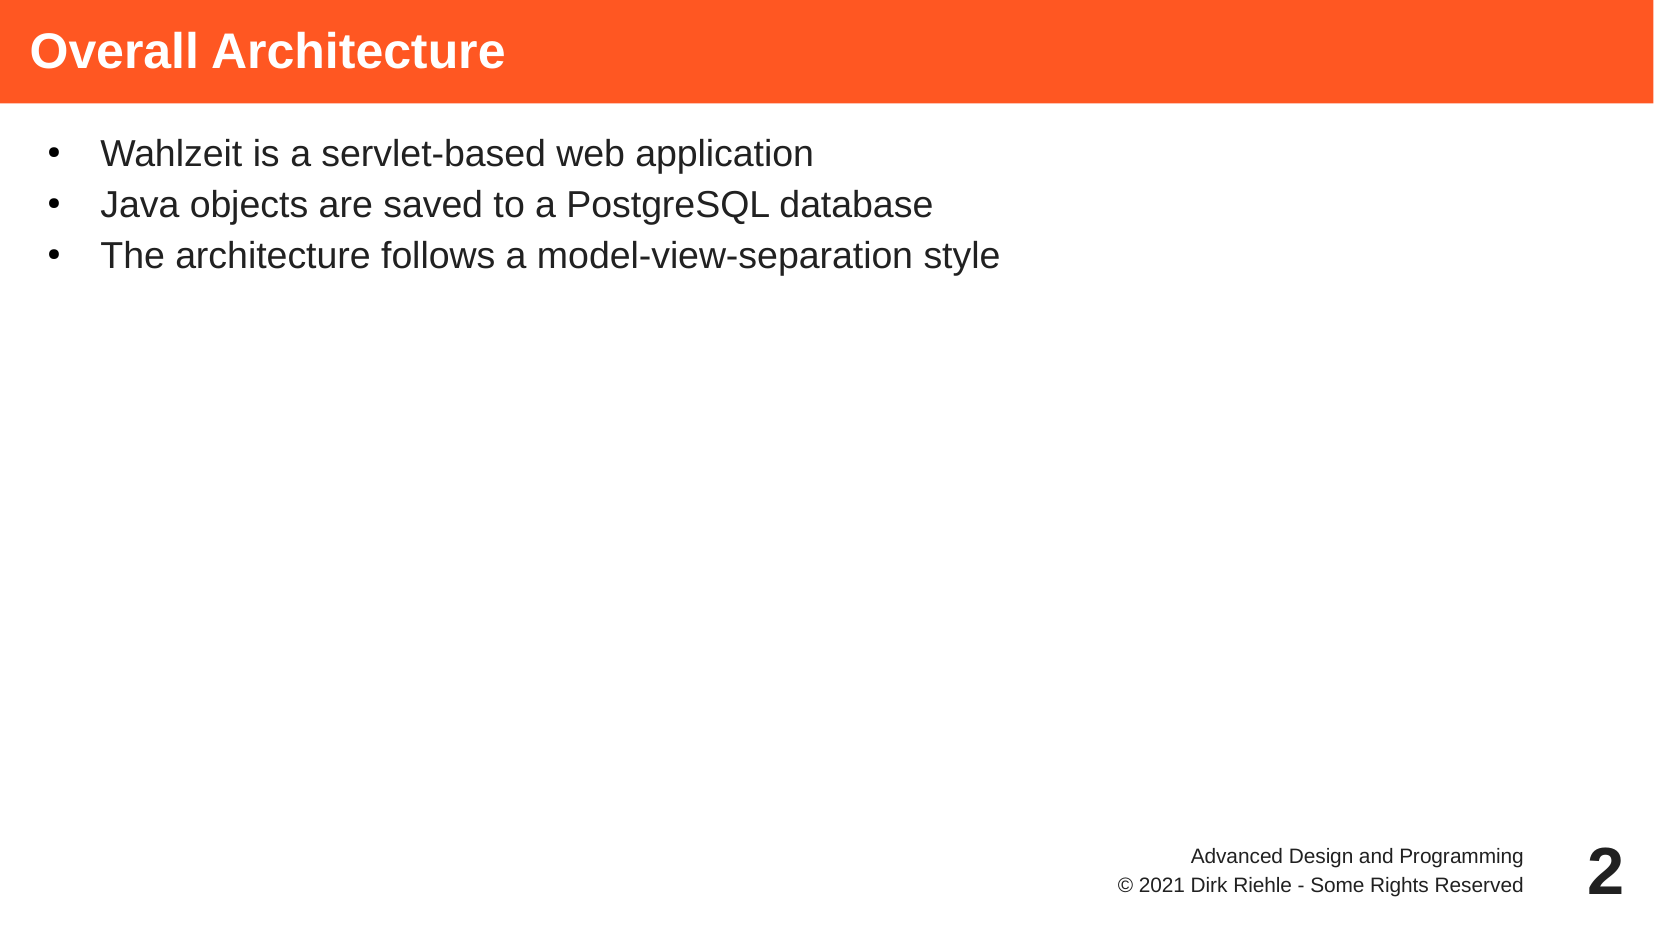

# Overall Architecture
Wahlzeit is a servlet-based web application
Java objects are saved to a PostgreSQL database
The architecture follows a model-view-separation style
Advanced Design and Programming
2
© 2021 Dirk Riehle - Some Rights Reserved